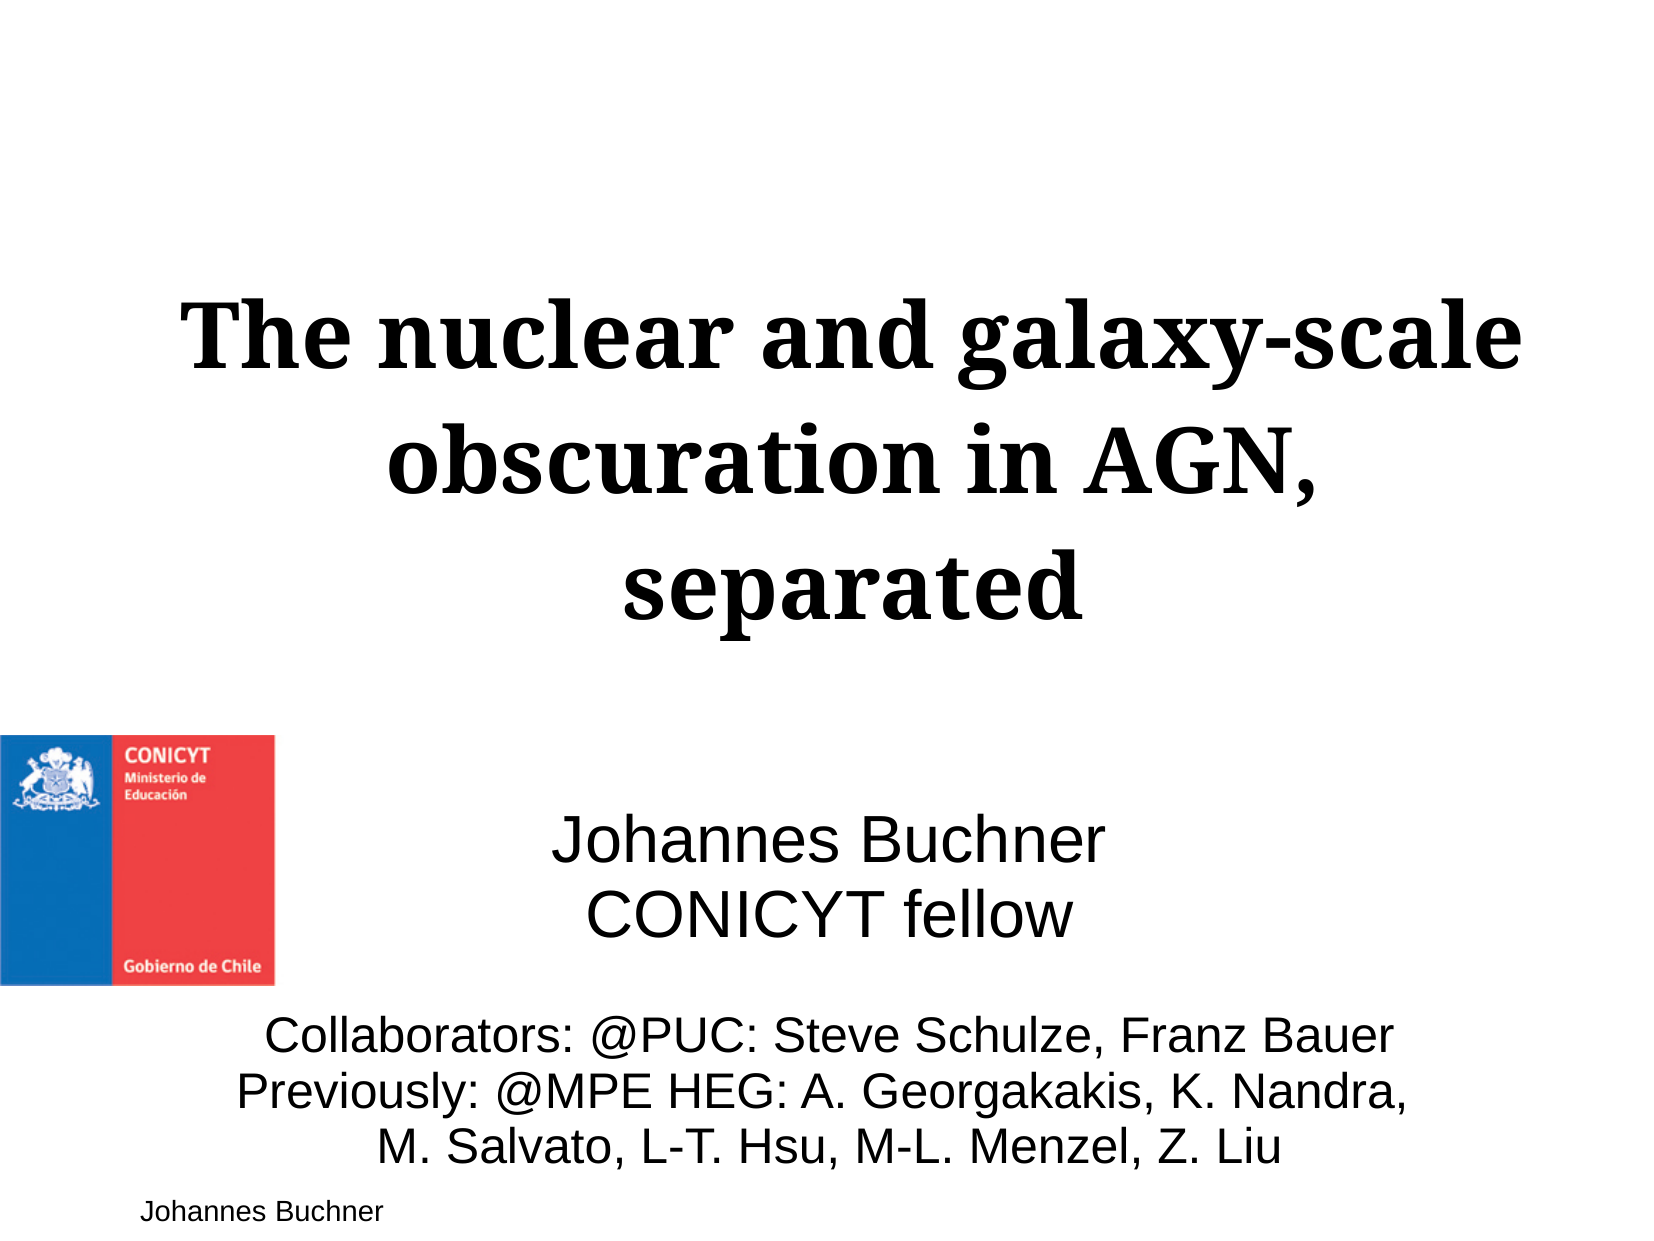

# The nuclear and galaxy-scale obscuration in AGN, separated
Johannes Buchner
CONICYT fellow
Collaborators: @PUC: Steve Schulze, Franz Bauer
Previously: @MPE HEG: A. Georgakakis, K. Nandra,
M. Salvato, L-T. Hsu, M-L. Menzel, Z. Liu
Johannes Buchner